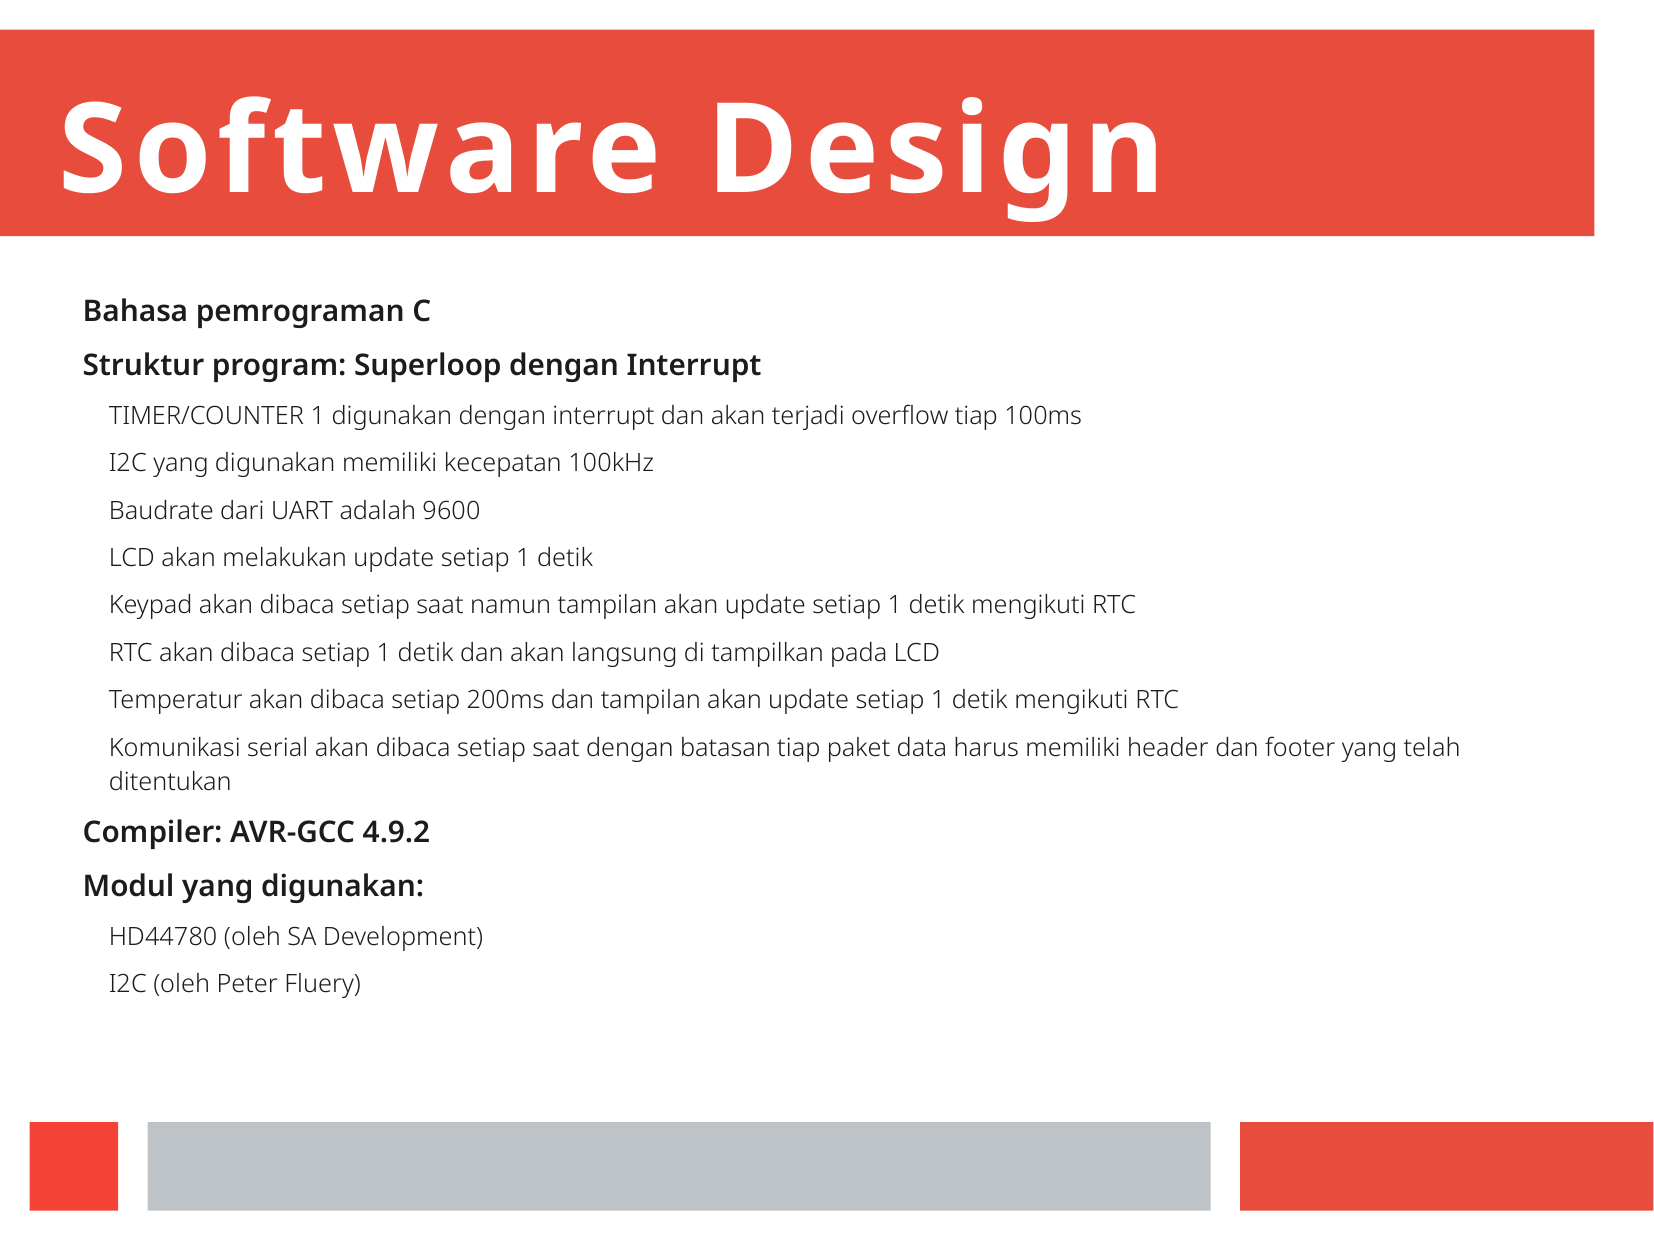

# Software Design
Bahasa pemrograman C
Struktur program: Superloop dengan Interrupt
TIMER/COUNTER 1 digunakan dengan interrupt dan akan terjadi overflow tiap 100ms
I2C yang digunakan memiliki kecepatan 100kHz
Baudrate dari UART adalah 9600
LCD akan melakukan update setiap 1 detik
Keypad akan dibaca setiap saat namun tampilan akan update setiap 1 detik mengikuti RTC
RTC akan dibaca setiap 1 detik dan akan langsung di tampilkan pada LCD
Temperatur akan dibaca setiap 200ms dan tampilan akan update setiap 1 detik mengikuti RTC
Komunikasi serial akan dibaca setiap saat dengan batasan tiap paket data harus memiliki header dan footer yang telah ditentukan
Compiler: AVR-GCC 4.9.2
Modul yang digunakan:
HD44780 (oleh SA Development)
I2C (oleh Peter Fluery)